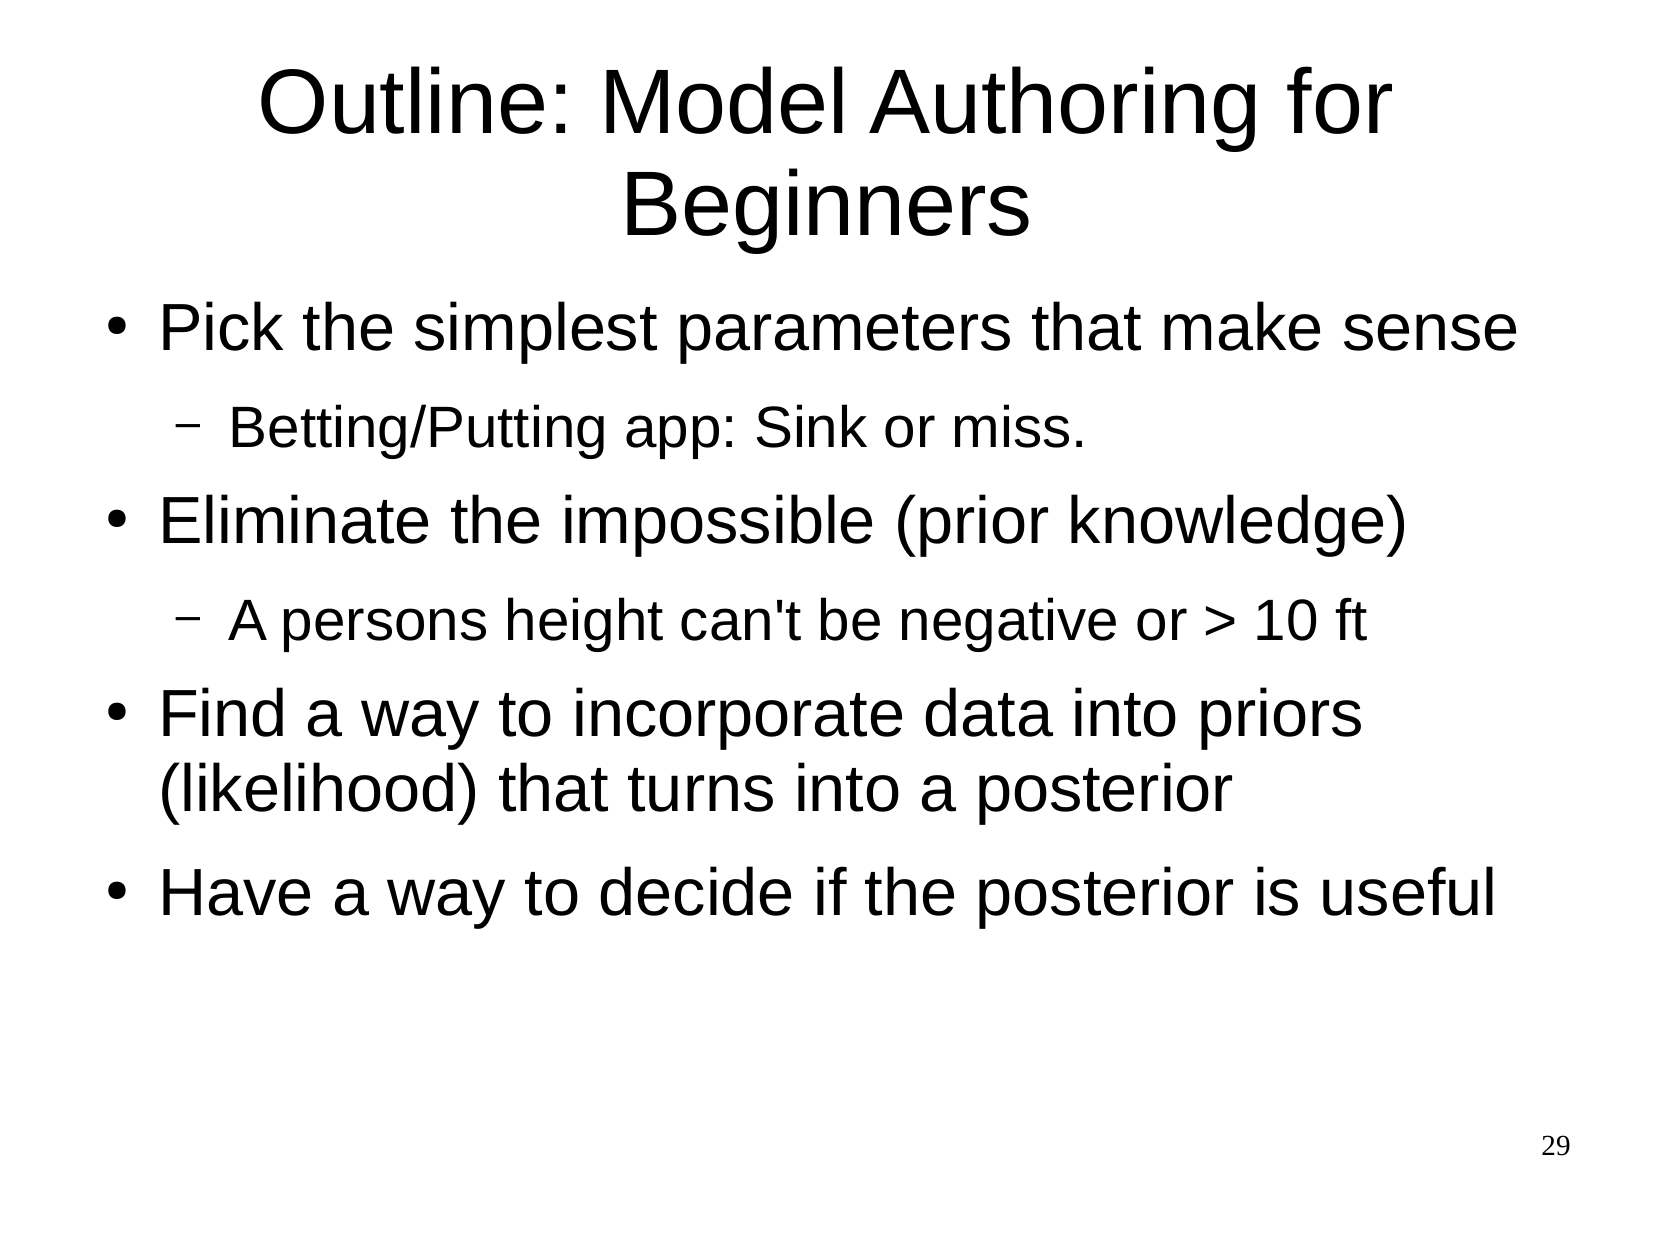

# Outline: Model Authoring for Beginners
Pick the simplest parameters that make sense
Betting/Putting app: Sink or miss.
Eliminate the impossible (prior knowledge)
A persons height can't be negative or > 10 ft
Find a way to incorporate data into priors (likelihood) that turns into a posterior
Have a way to decide if the posterior is useful
29